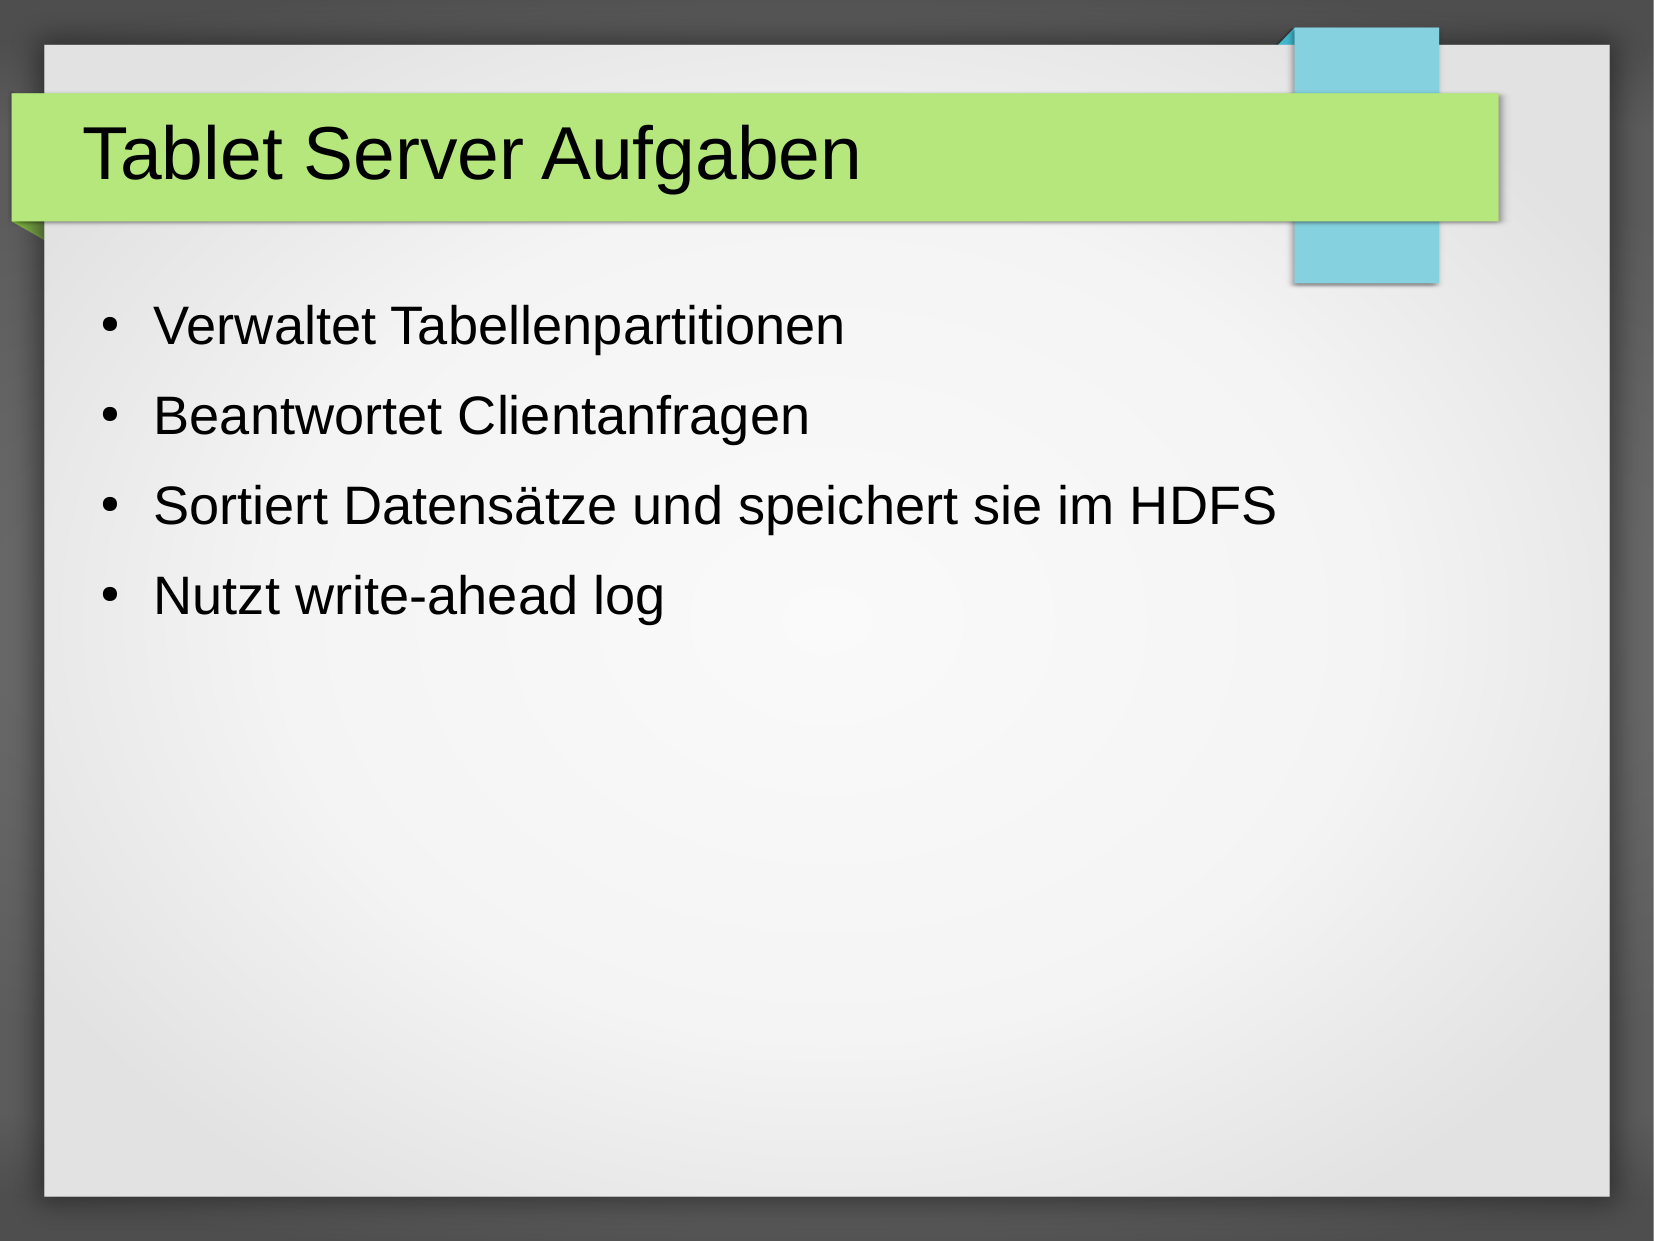

# Tablet Server Aufgaben
Verwaltet Tabellenpartitionen
Beantwortet Clientanfragen
Sortiert Datensätze und speichert sie im HDFS
Nutzt write-ahead log